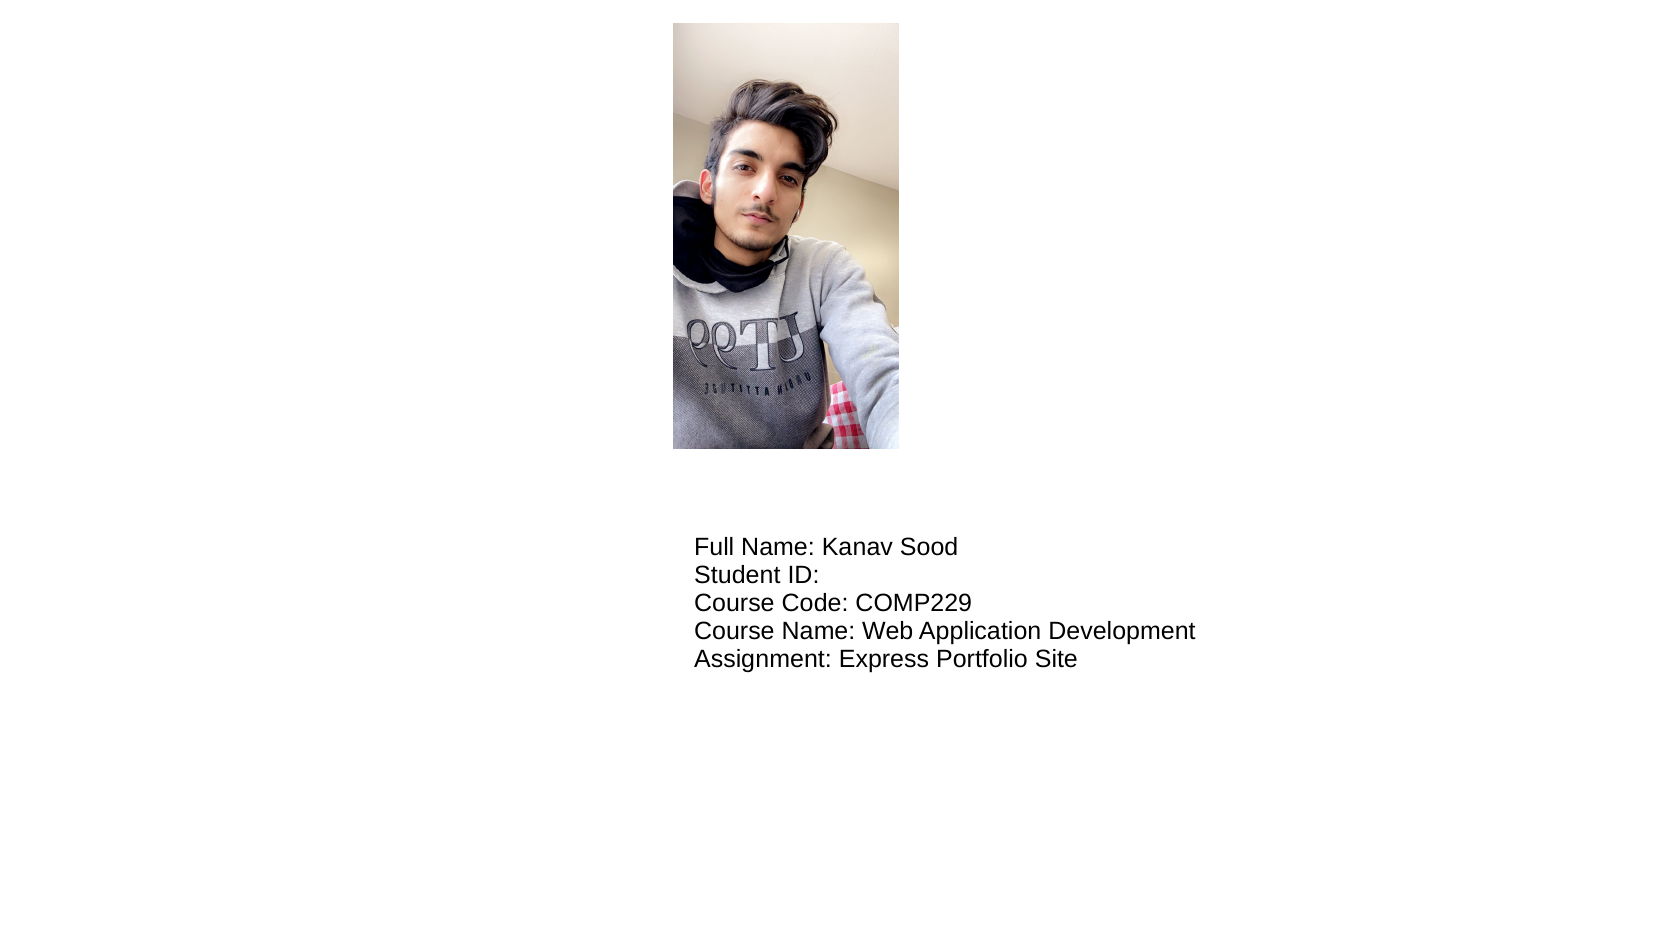

# Full Name: Kanav Sood
								 Student ID:
								 Course Code: COMP229
								 Course Name: Web Application Development
								 Assignment: Express Portfolio Site